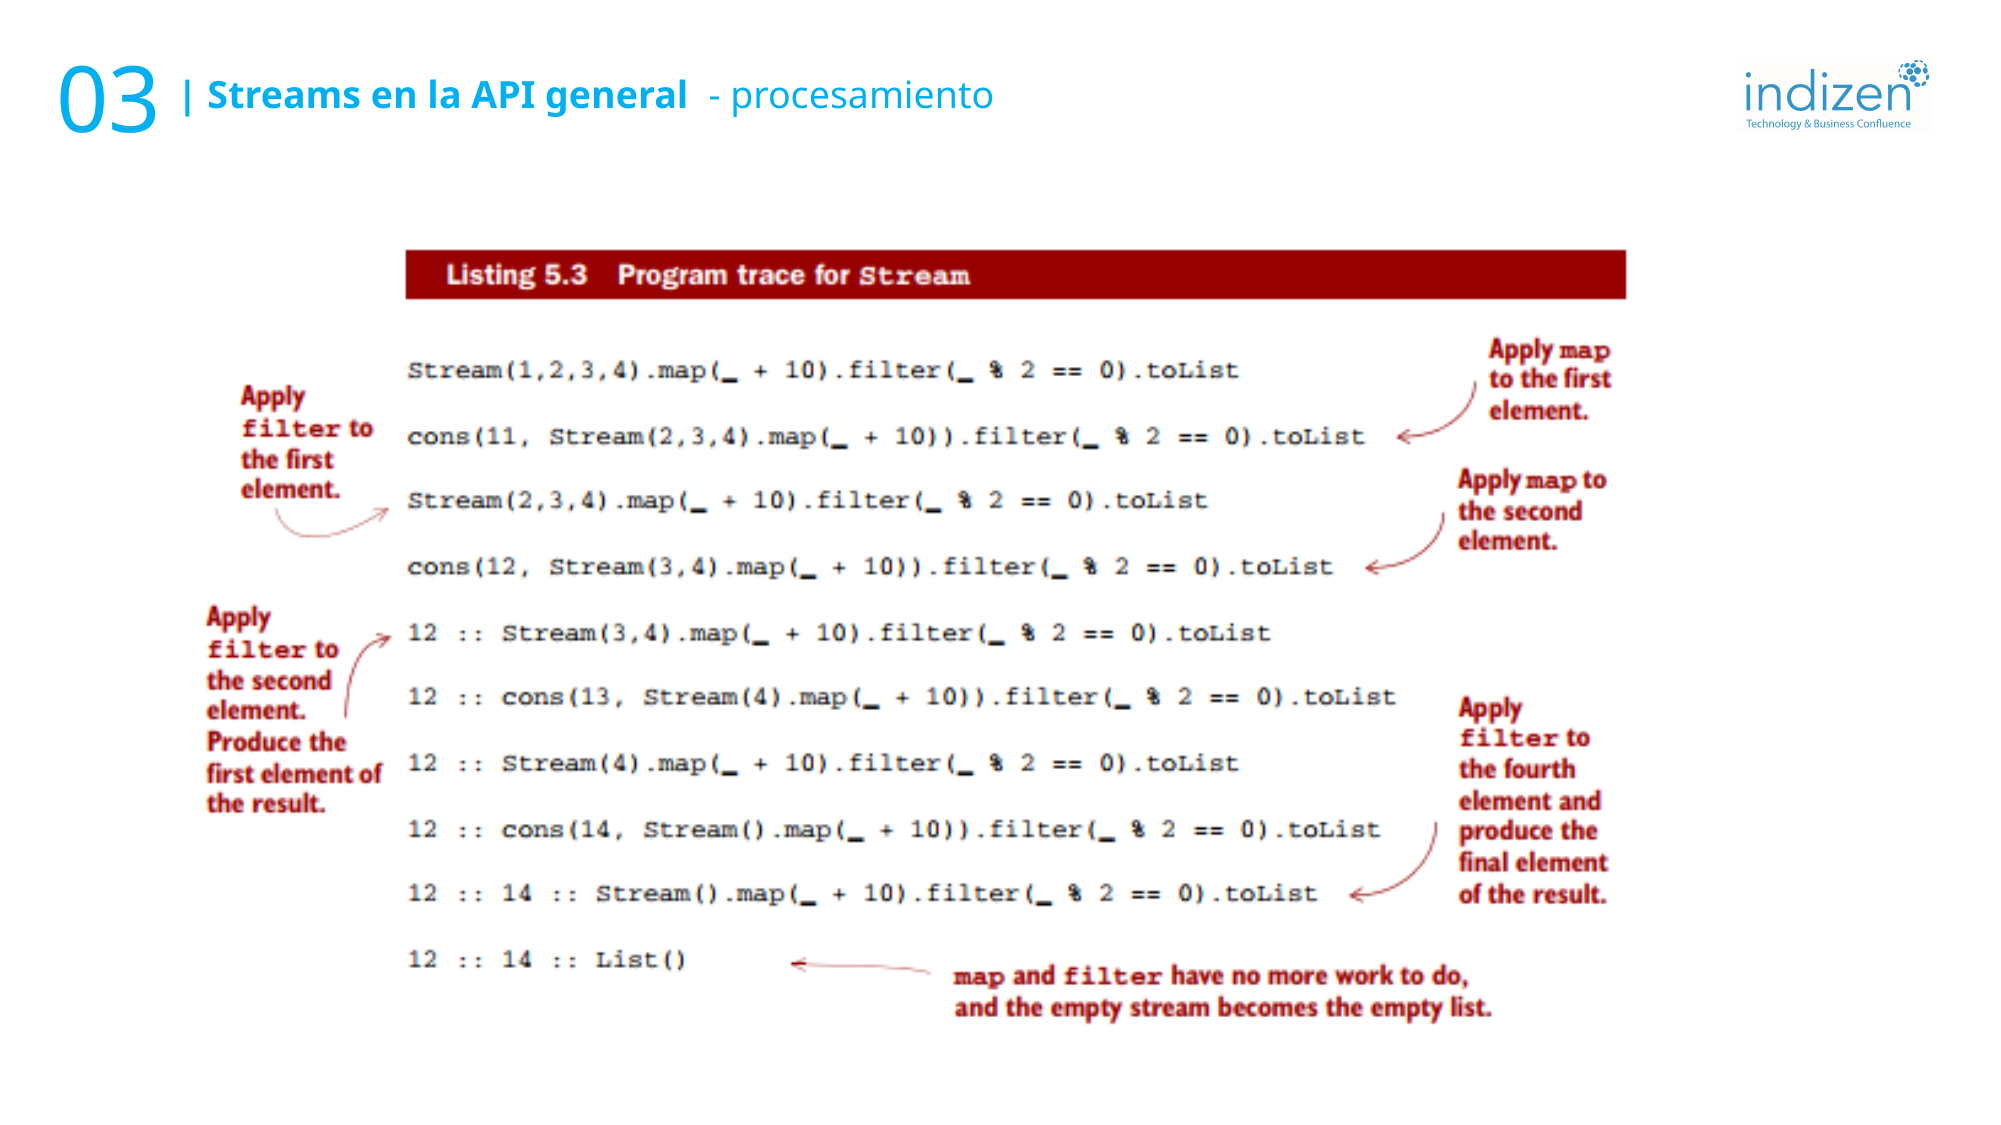

03
| Streams en la API general - procesamiento